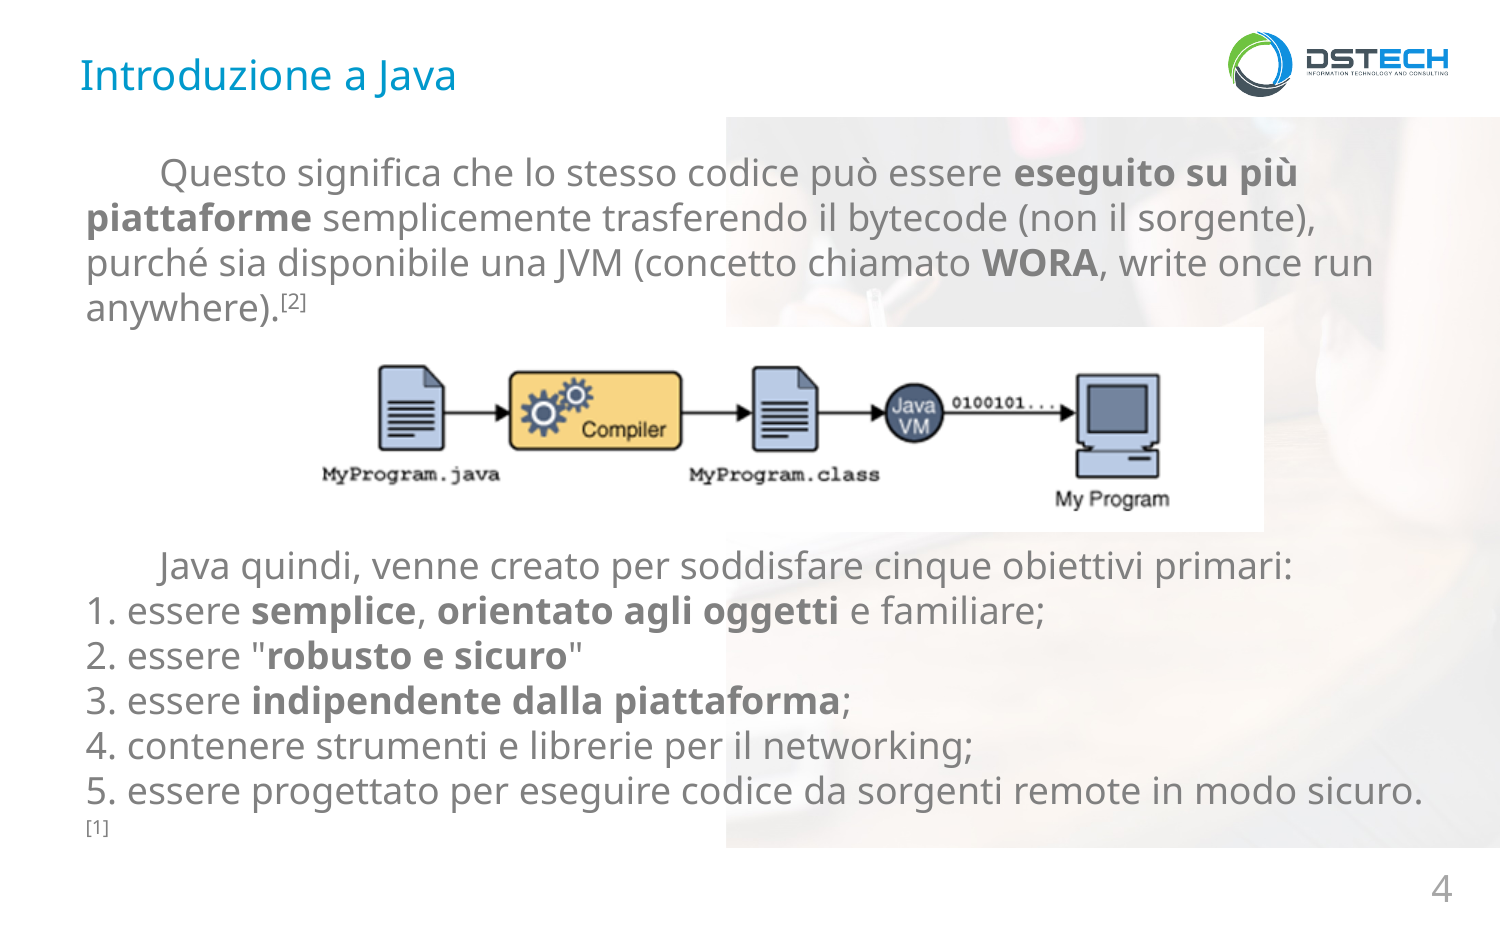

Introduzione a Java
	Questo significa che lo stesso codice può essere eseguito su più piattaforme semplicemente trasferendo il bytecode (non il sorgente), purché sia disponibile una JVM (concetto chiamato WORA, write once run anywhere).[2]
	Java quindi, venne creato per soddisfare cinque obiettivi primari:
1. essere semplice, orientato agli oggetti e familiare;
2. essere "robusto e sicuro"
3. essere indipendente dalla piattaforma;
4. contenere strumenti e librerie per il networking;
5. essere progettato per eseguire codice da sorgenti remote in modo sicuro.[1]
4